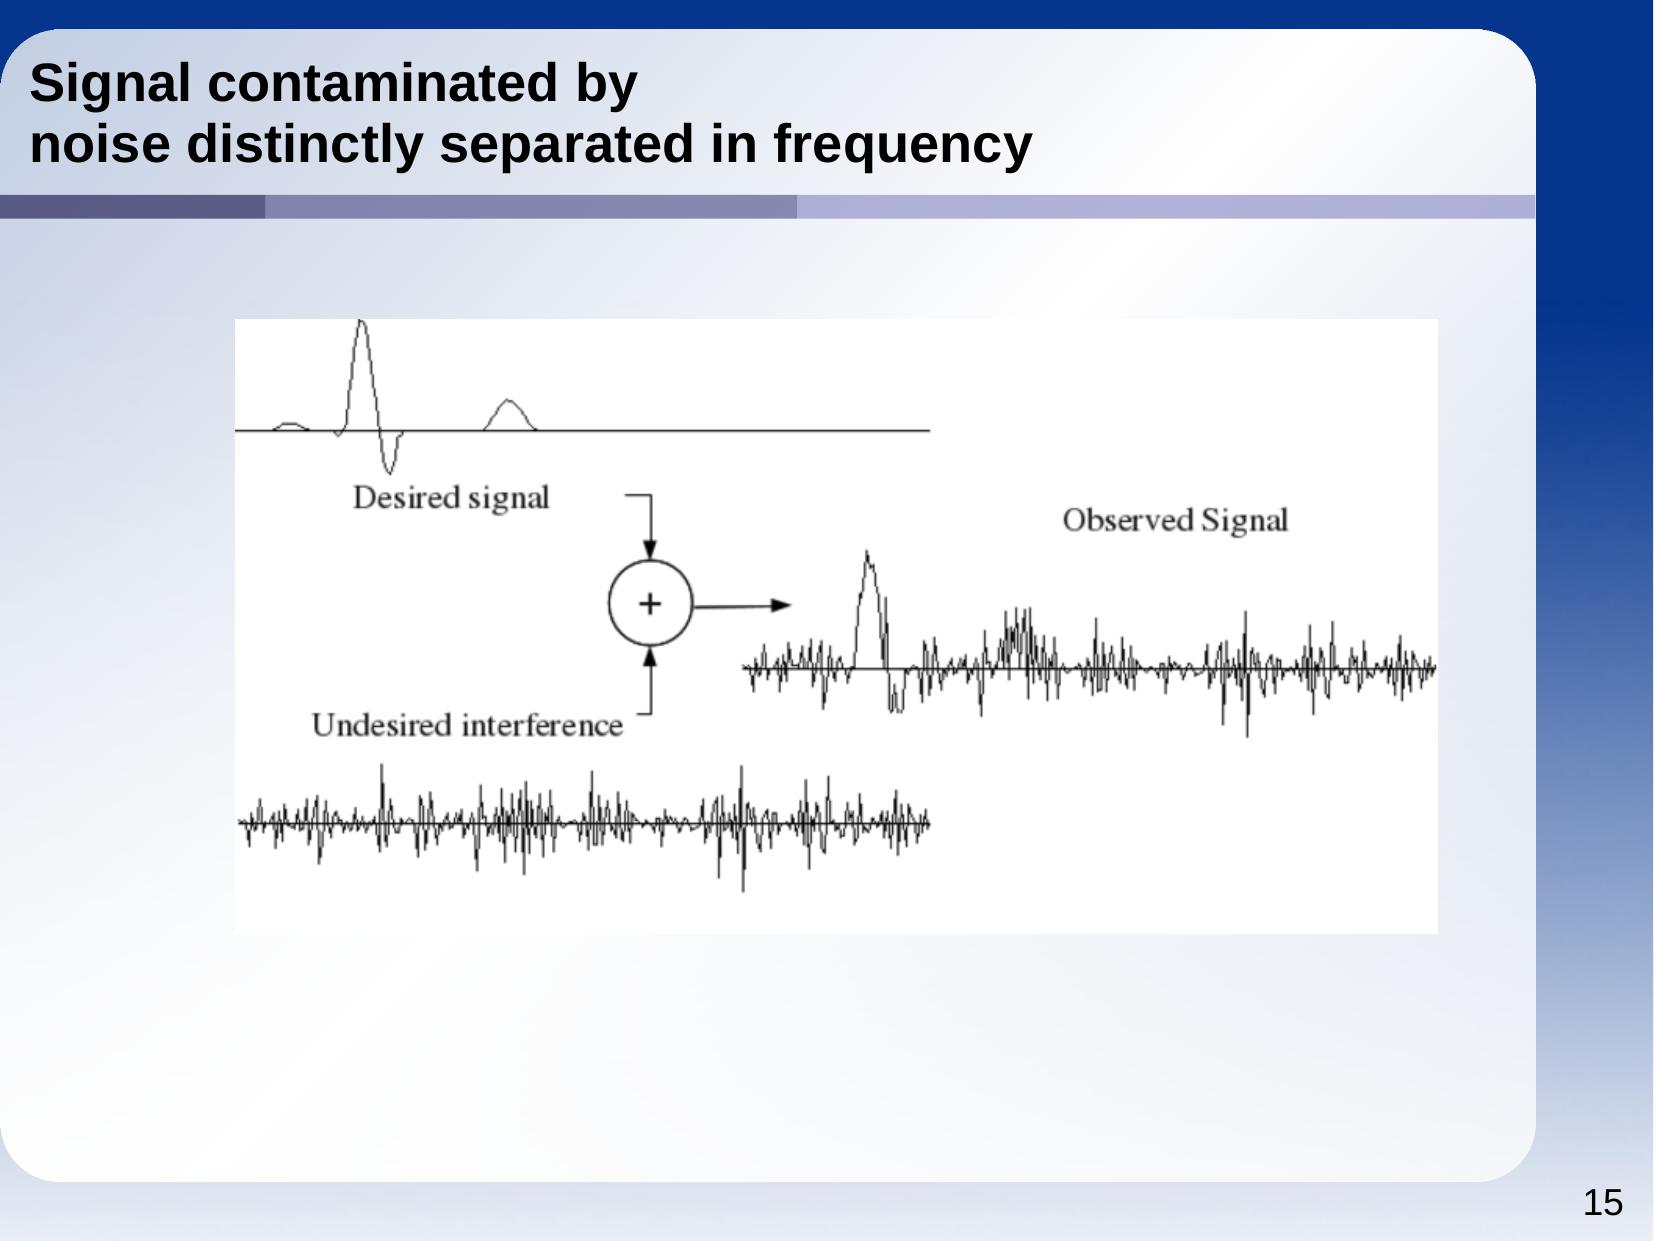

# Signal contaminated by noise distinctly separated in frequency
15